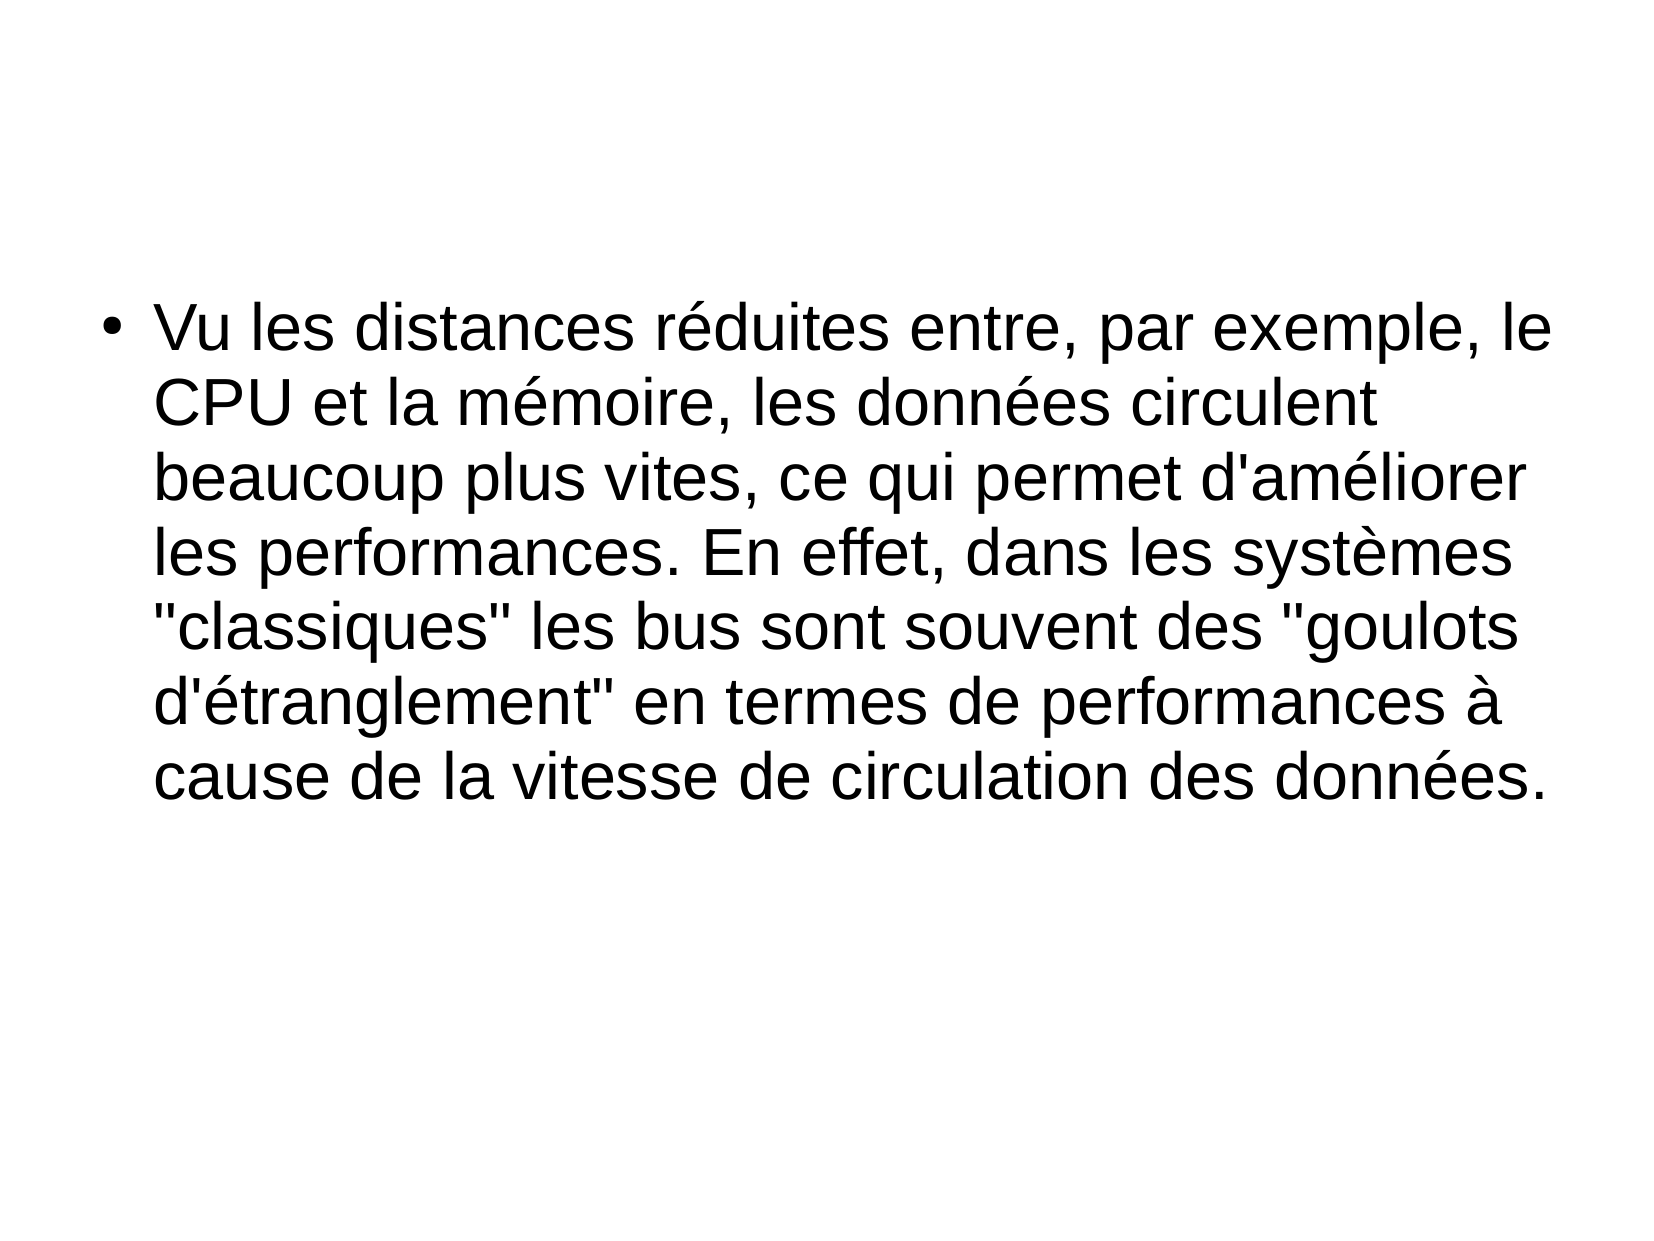

#
Vu les distances réduites entre, par exemple, le CPU et la mémoire, les données circulent beaucoup plus vites, ce qui permet d'améliorer les performances. En effet, dans les systèmes "classiques" les bus sont souvent des "goulots d'étranglement" en termes de performances à cause de la vitesse de circulation des données.